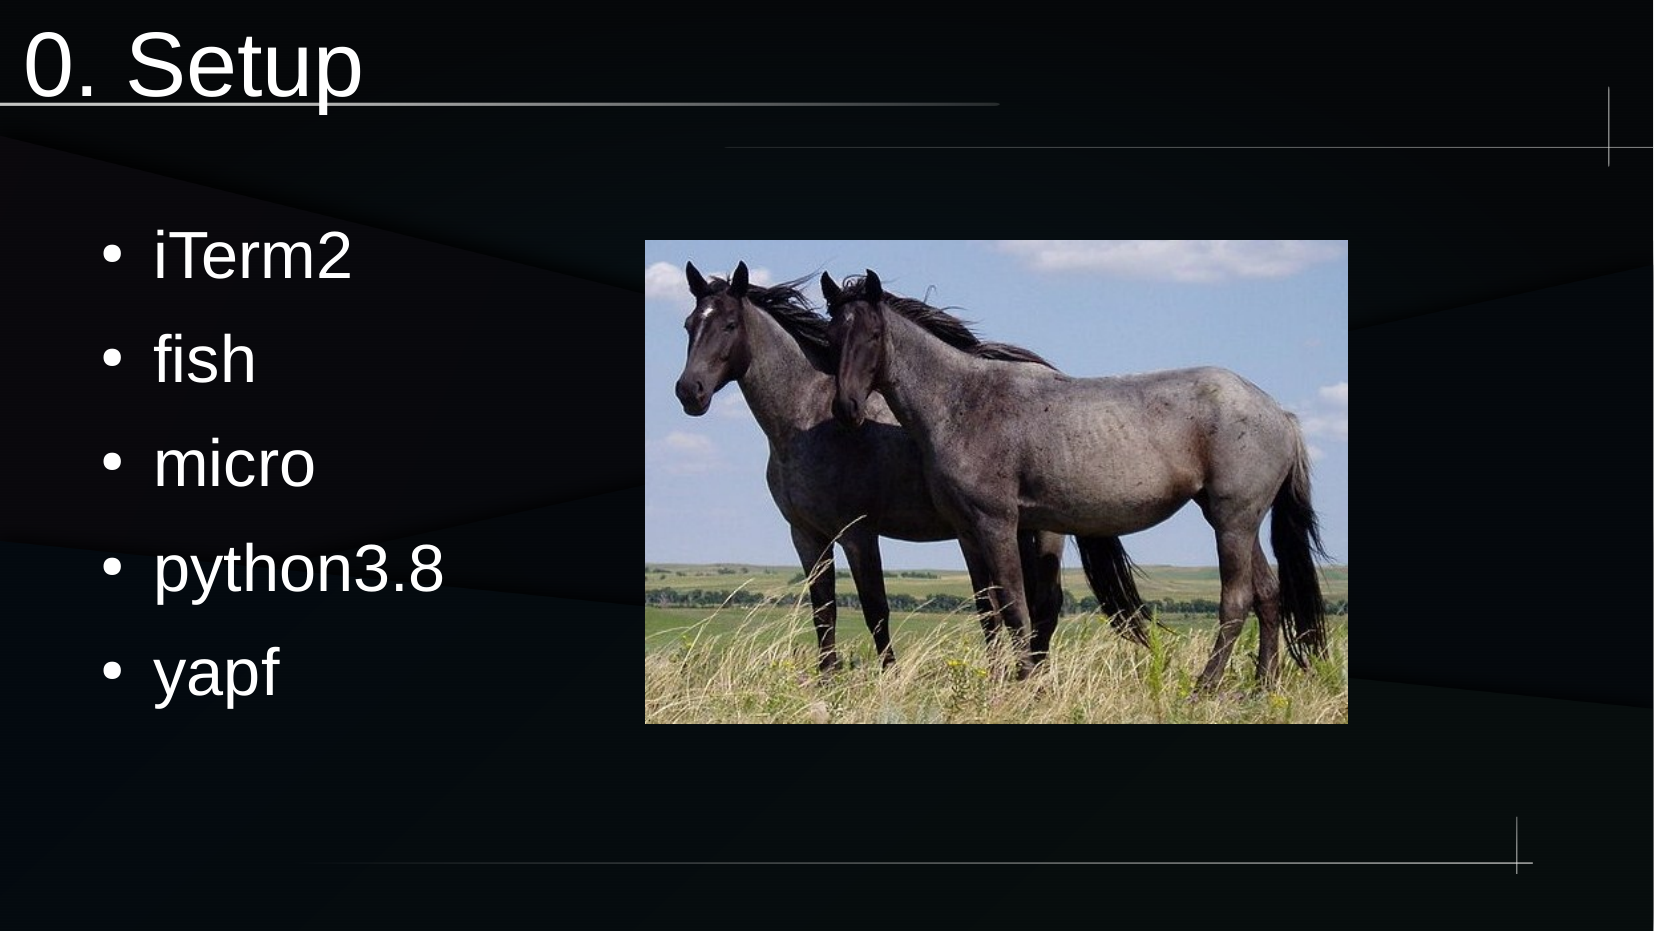

# 0. Setup
iTerm2
fish
micro
python3.8
yapf